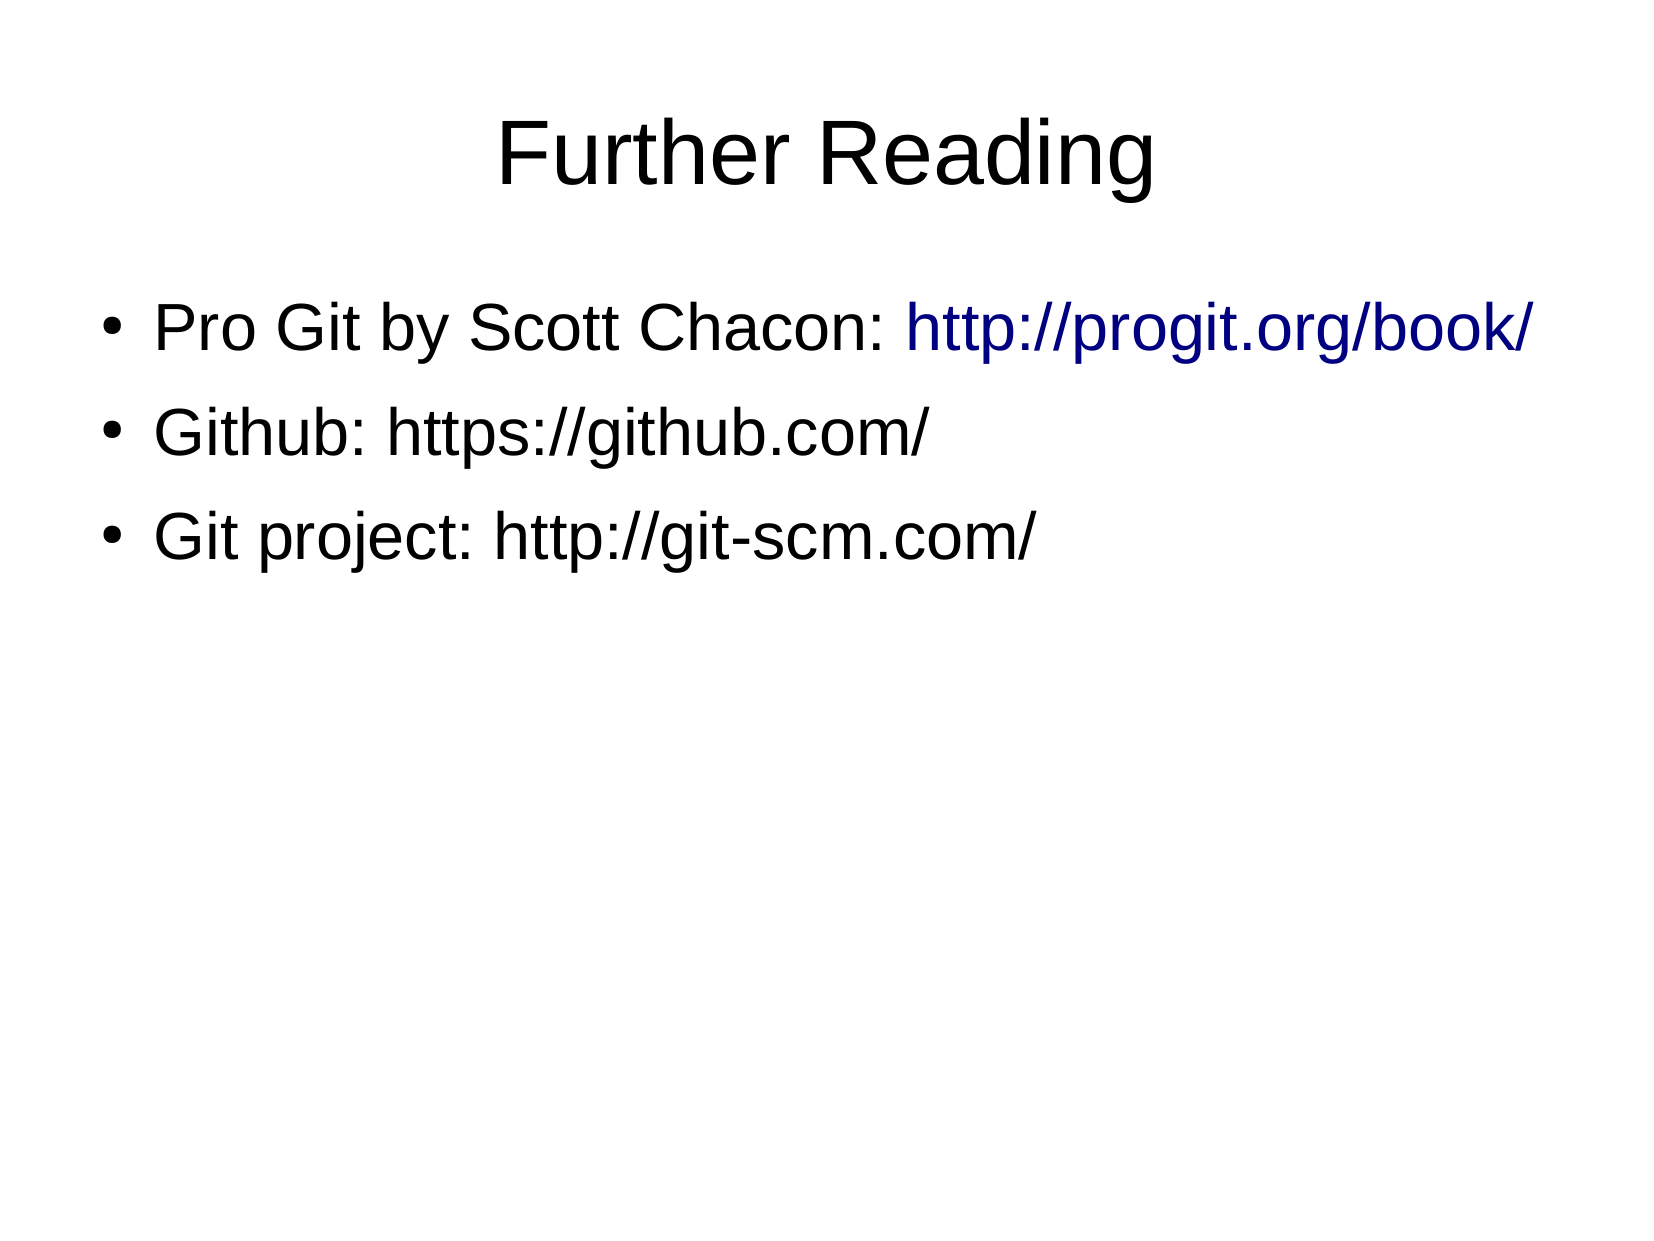

# Further Reading
Pro Git by Scott Chacon: http://progit.org/book/
Github: https://github.com/
Git project: http://git-scm.com/